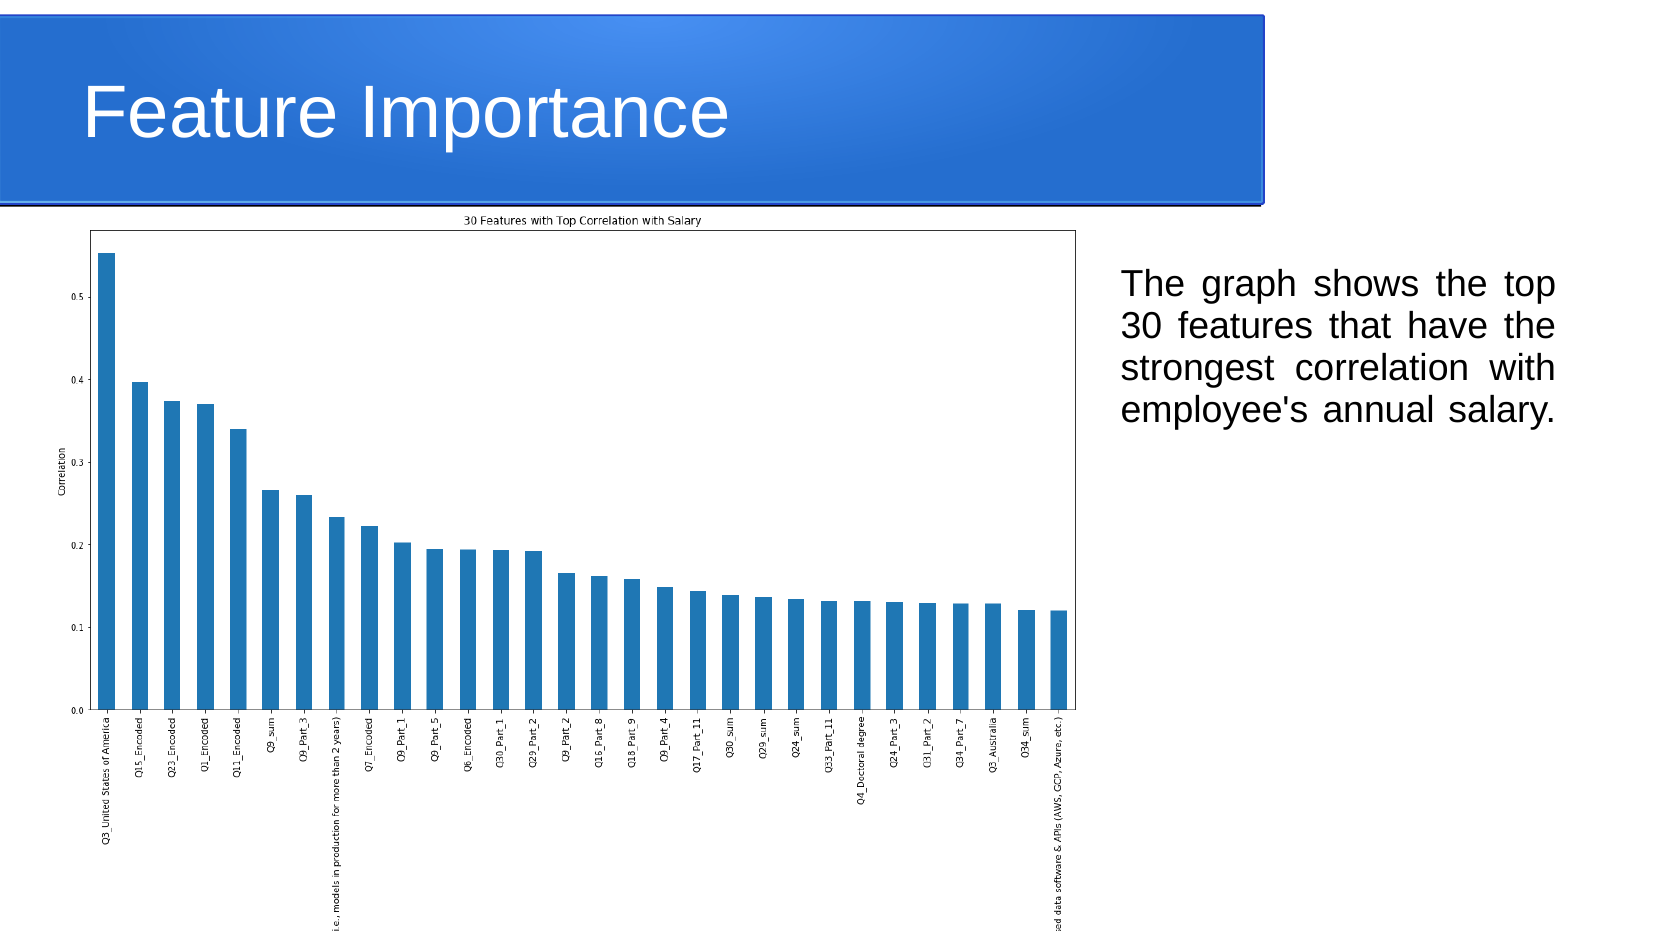

# Feature Importance
The graph shows the top 30 features that have the strongest correlation with employee's annual salary.